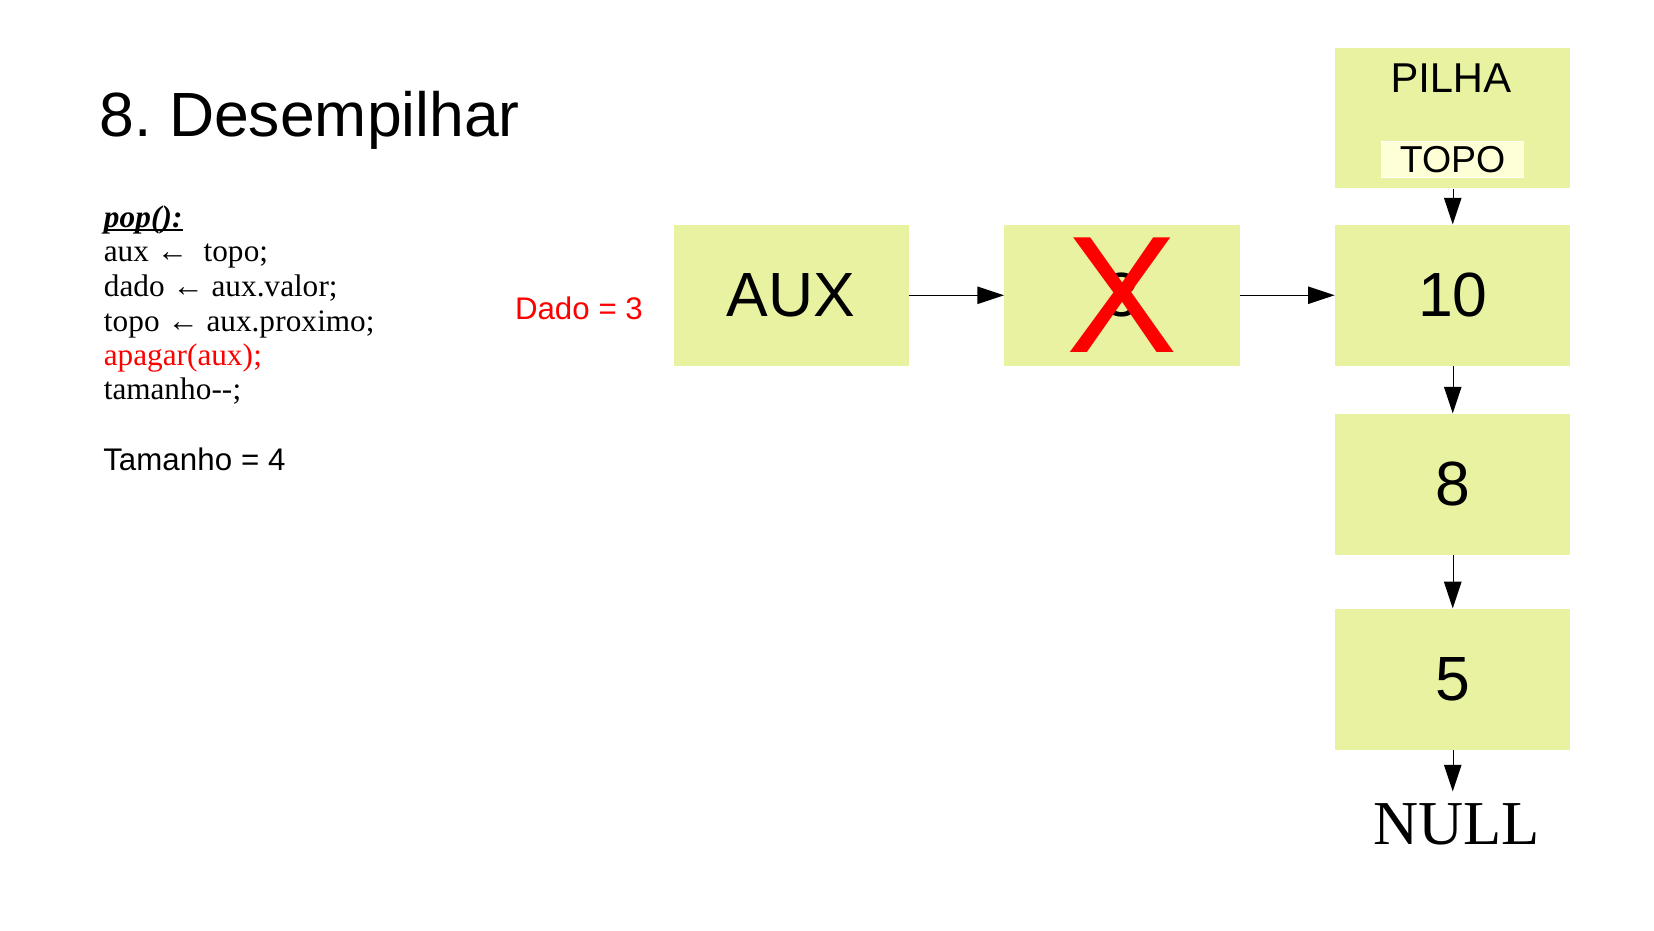

# 8. Desempilhar
PILHA
TOPO
pop():
aux ← topo;
dado ← aux.valor;
topo ← aux.proximo;
apagar(aux);
tamanho--;
X
AUX
3
10
Dado = 3
8
Tamanho = 4
5
NULL